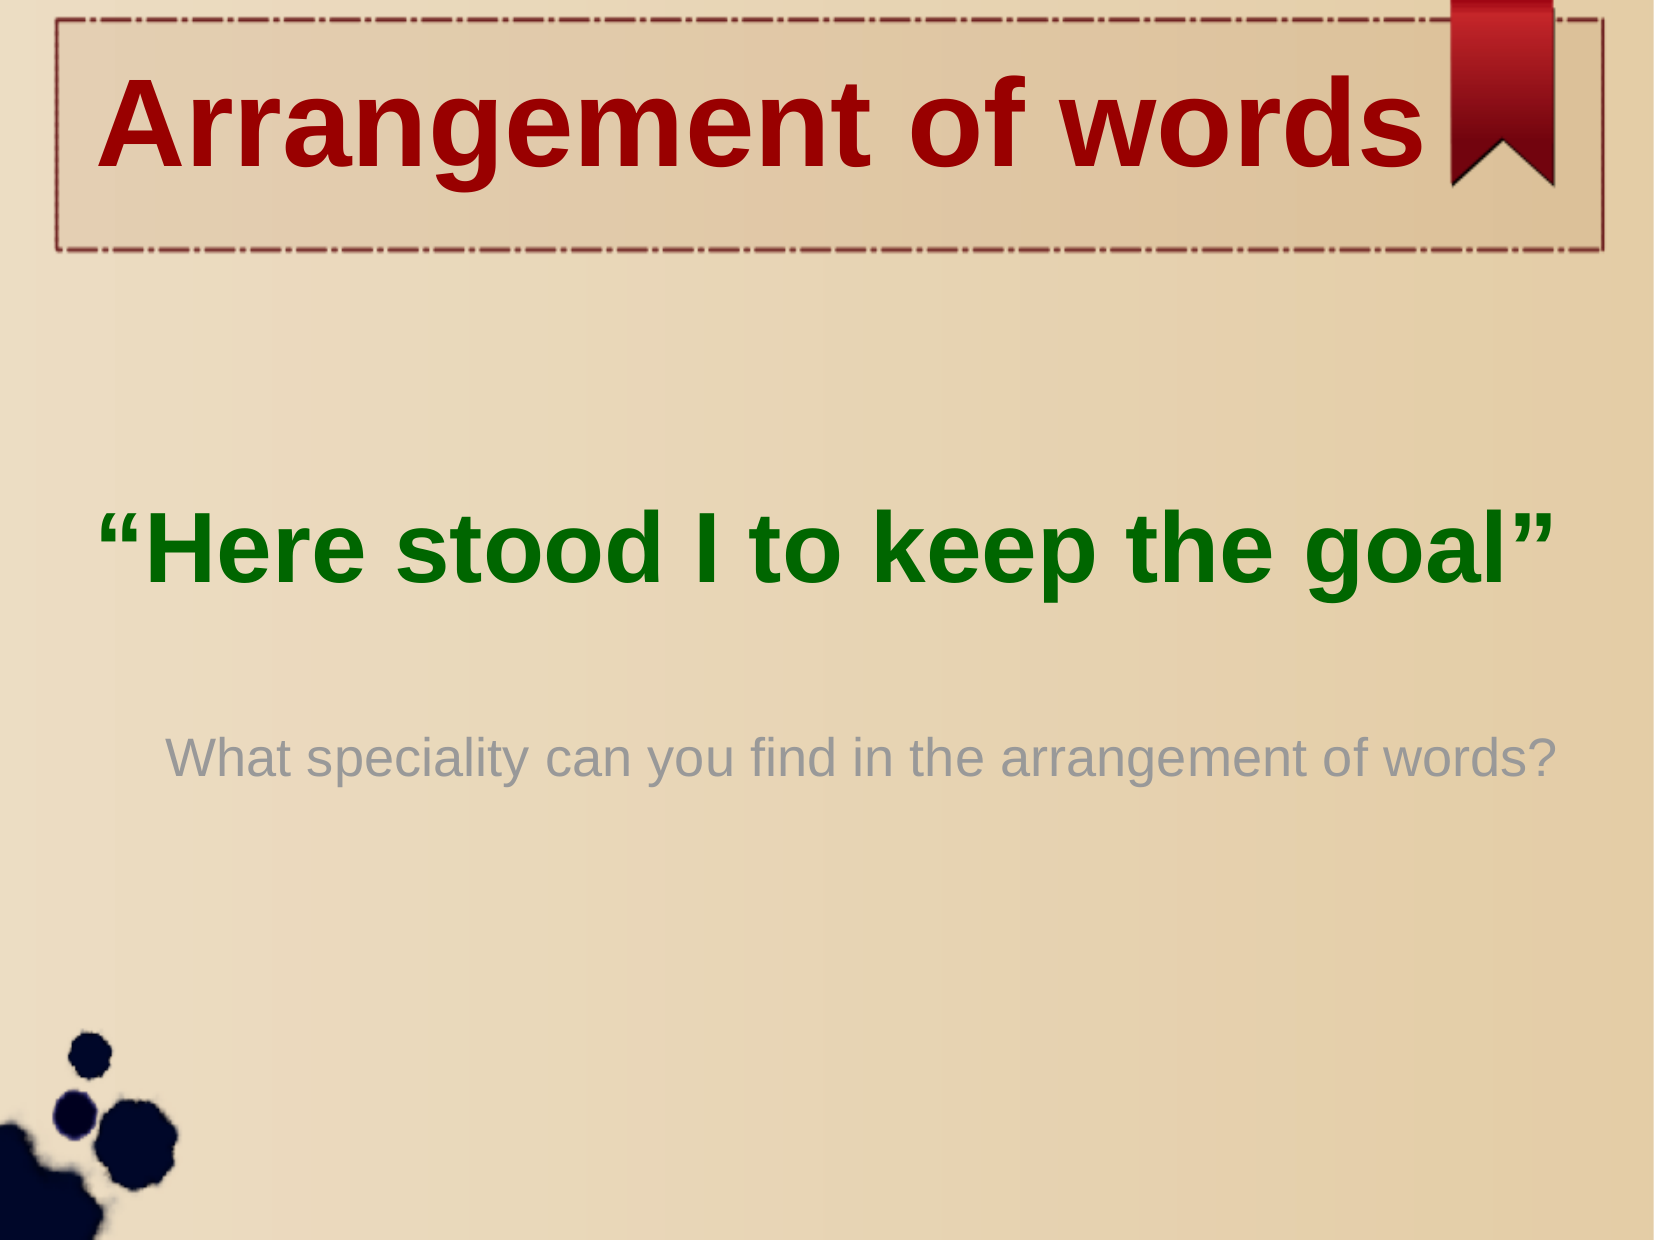

Arrangement of words
“Here stood I to keep the goal”
What speciality can you find in the arrangement of words?